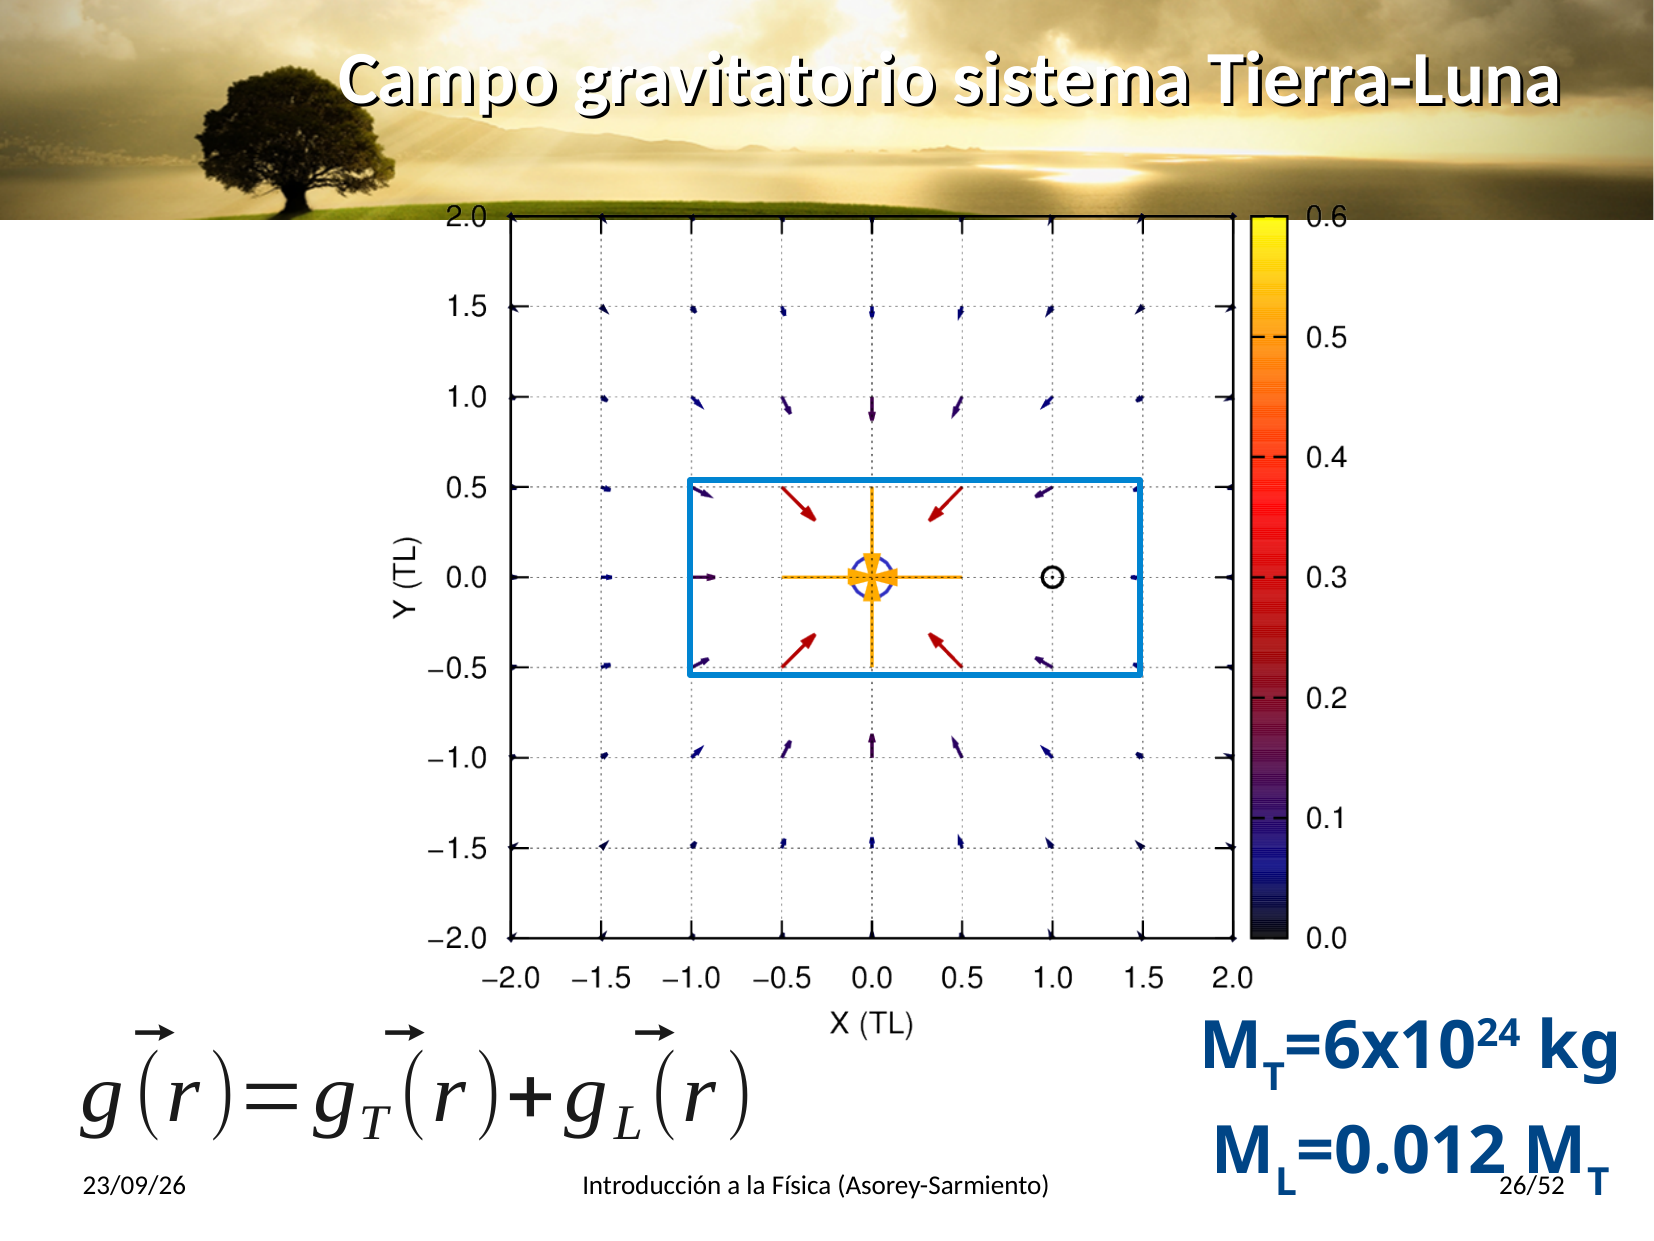

# Campo gravitatorio sistema Tierra-Luna
MT=6x1024 kg
ML=0.012 MT
Introducción a la Física (Asorey-Sarmiento)
26